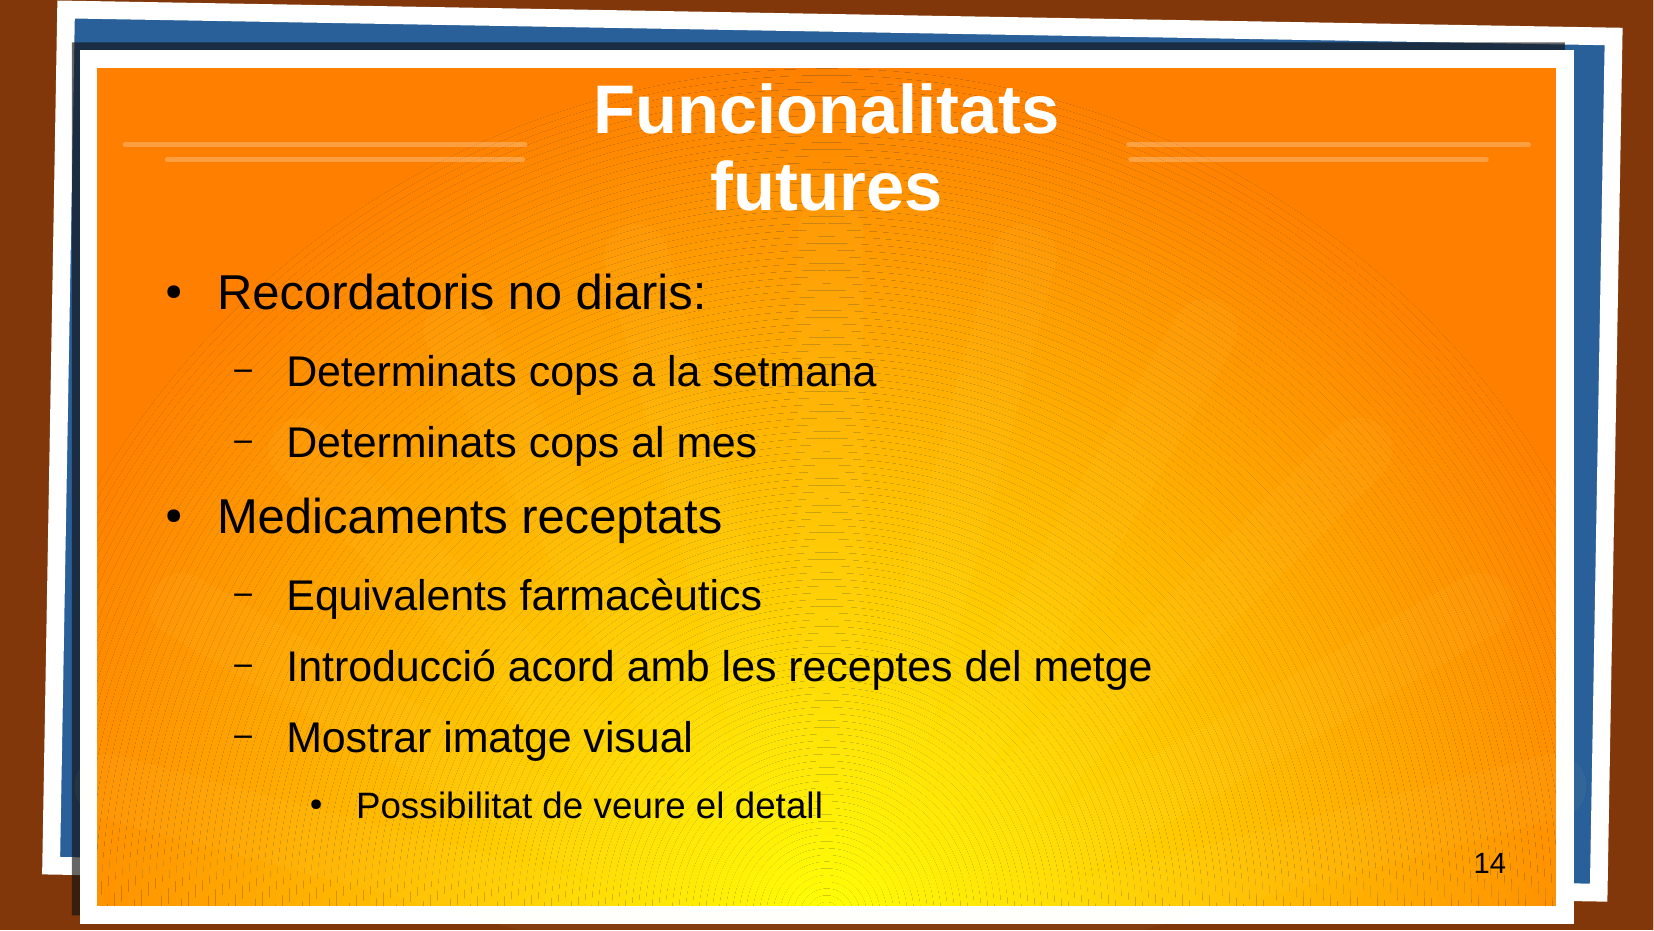

# Funcionalitats futures
Recordatoris no diaris:
Determinats cops a la setmana
Determinats cops al mes
Medicaments receptats
Equivalents farmacèutics
Introducció acord amb les receptes del metge
Mostrar imatge visual
Possibilitat de veure el detall
14